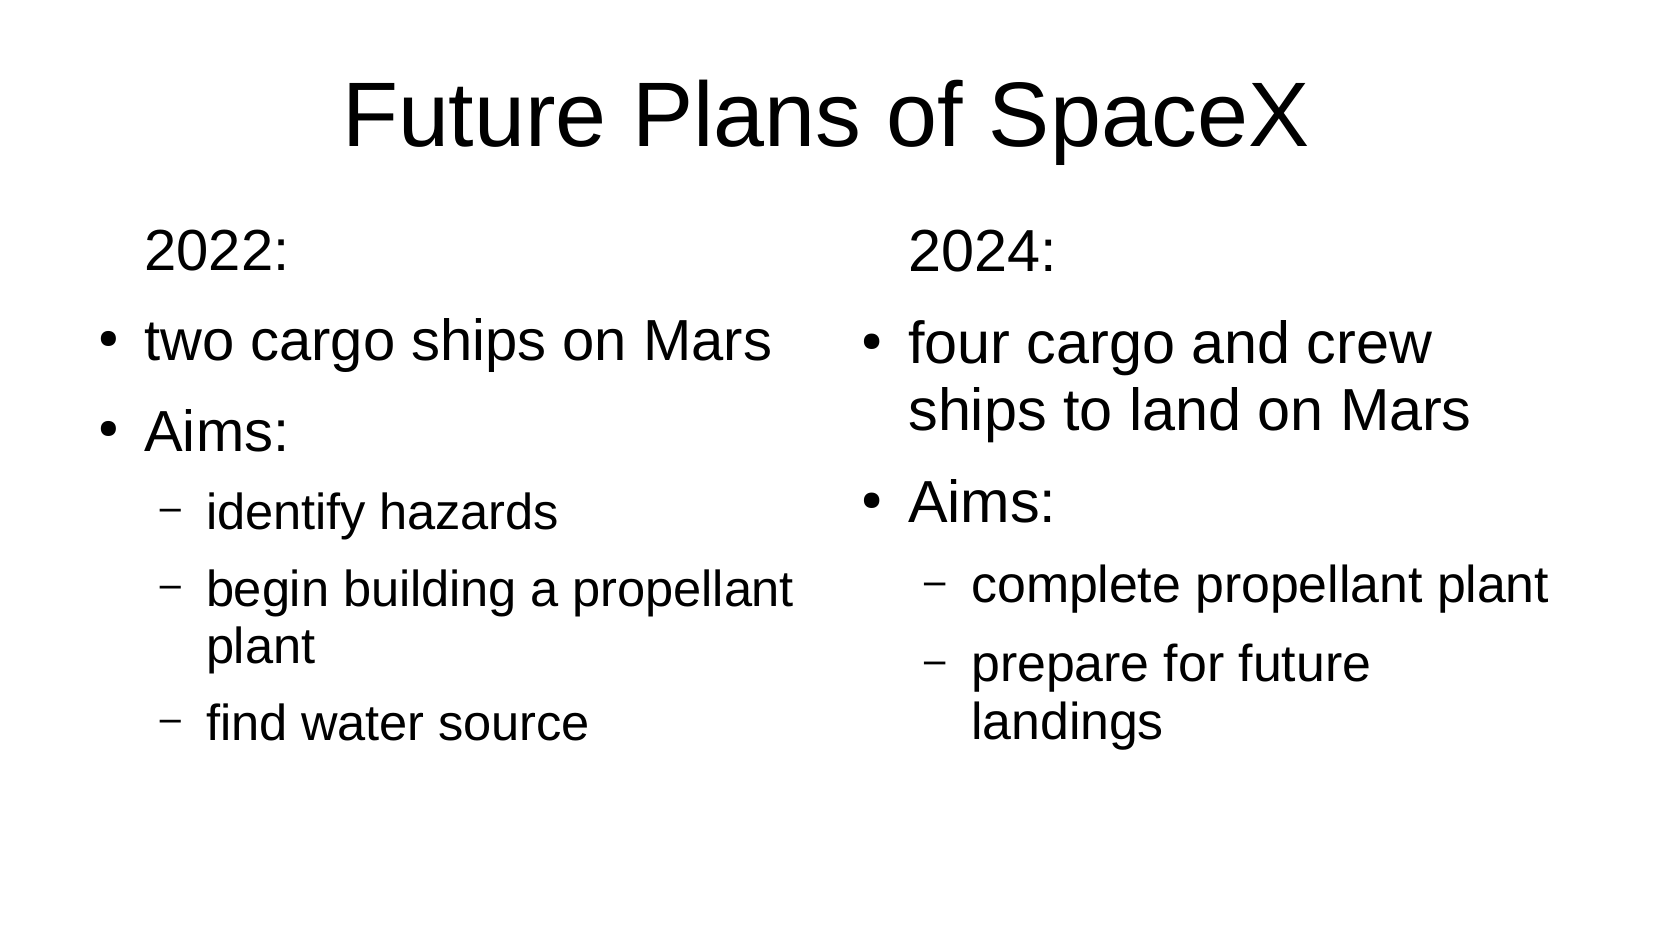

# Future Plans of SpaceX
2022:
two cargo ships on Mars
Aims:
identify hazards
begin building a propellant plant
find water source
2024:
four cargo and crew ships to land on Mars
Aims:
complete propellant plant
prepare for future landings